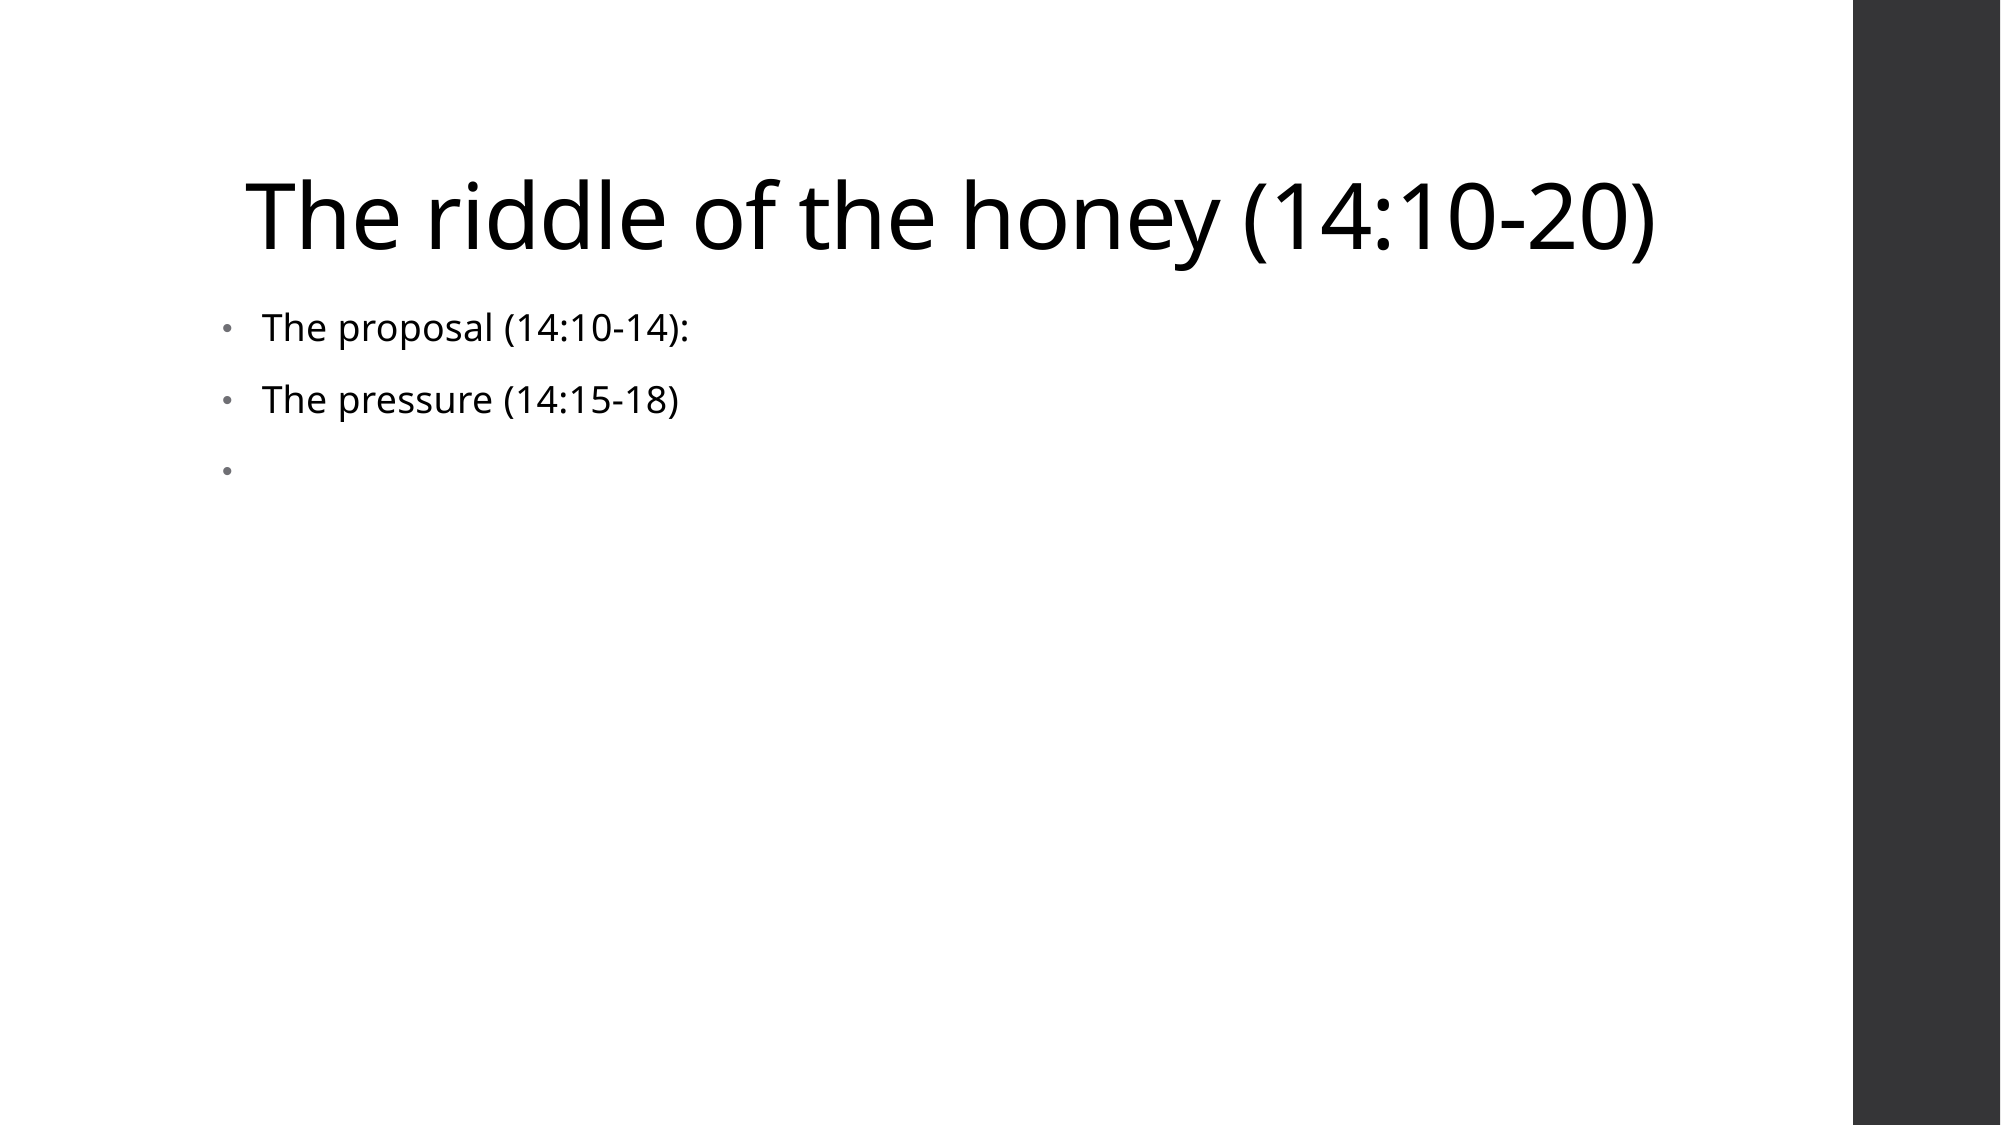

# The riddle of the honey (14:10-20)
 The proposal (14:10-14):
 The pressure (14:15-18)